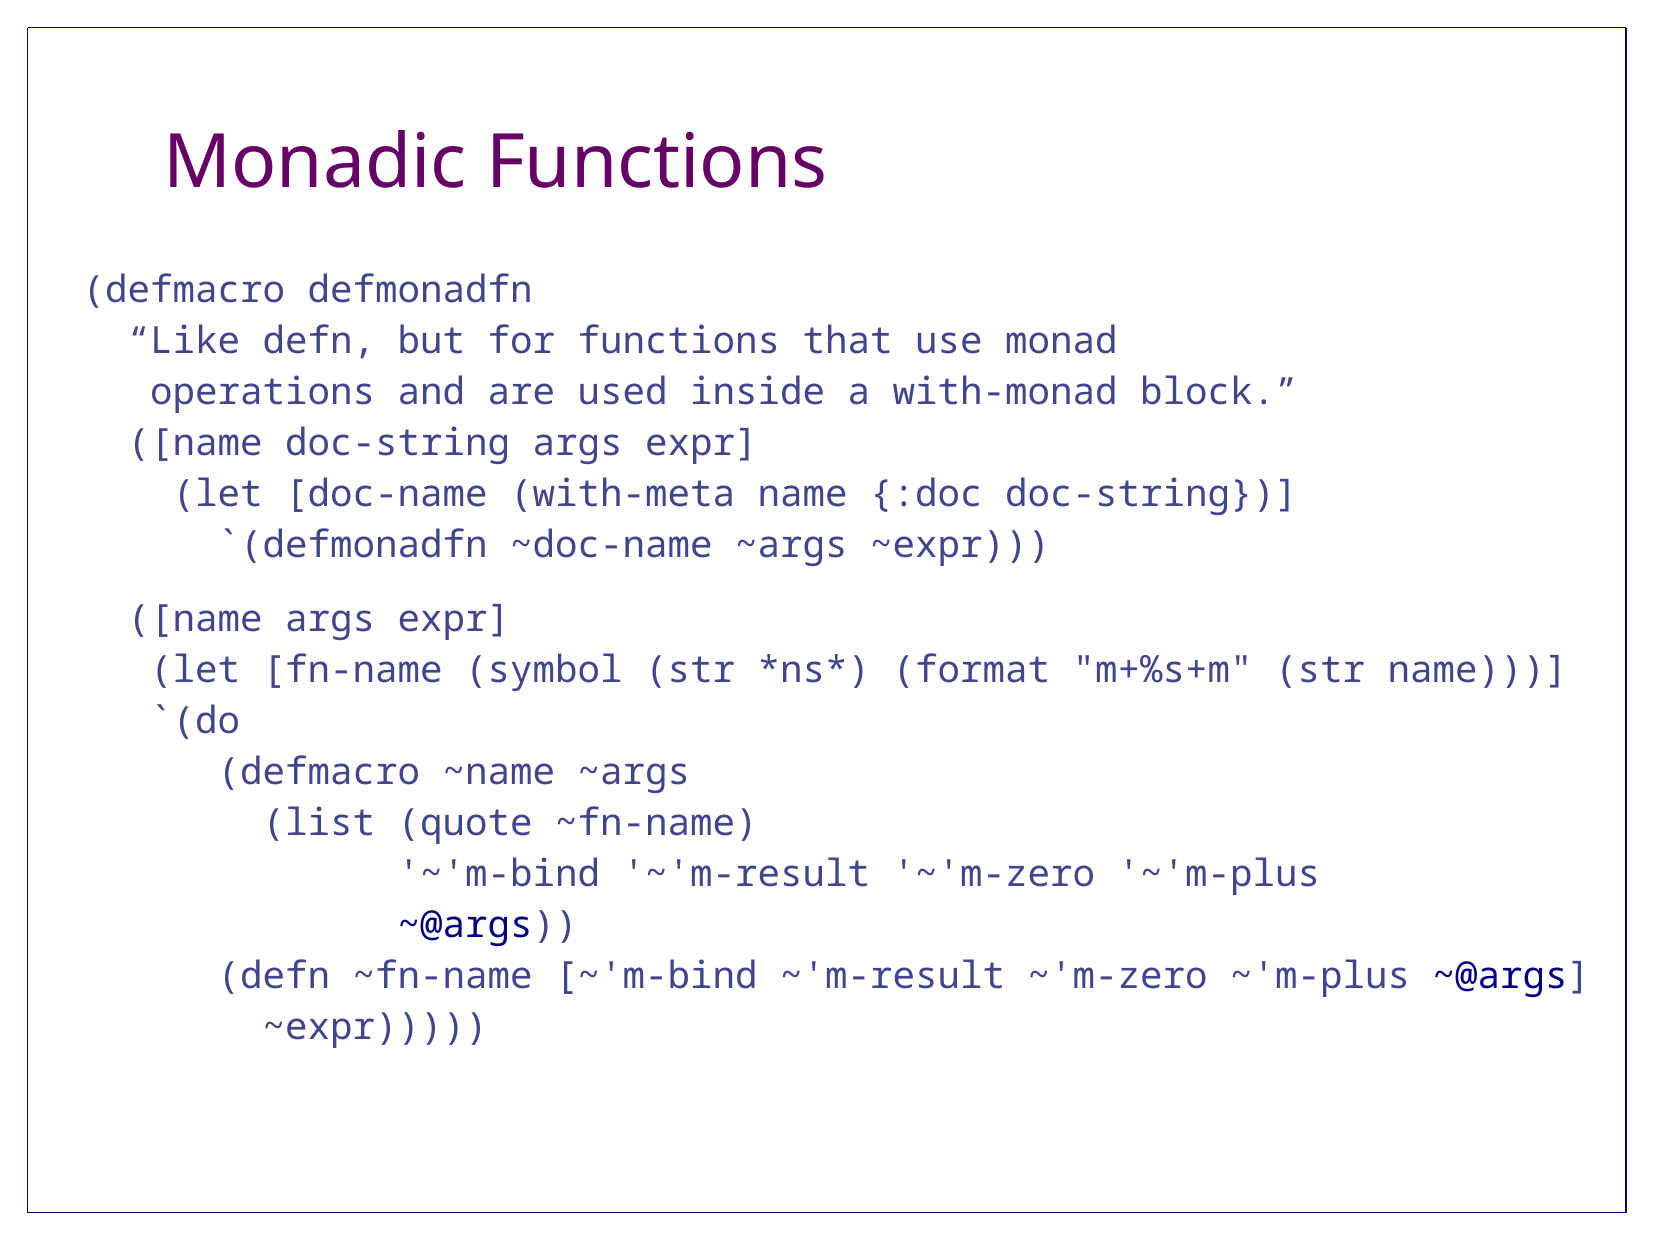

# Monadic Functions
(defmacro defmonadfn
 “Like defn, but for functions that use monad
 operations and are used inside a with-monad block.”
 ([name doc-string args expr]
 (let [doc-name (with-meta name {:doc doc-string})]
 `(defmonadfn ~doc-name ~args ~expr)))
 ([name args expr]
 (let [fn-name (symbol (str *ns*) (format "m+%s+m" (str name)))]
 `(do
 (defmacro ~name ~args
 (list (quote ~fn-name)
 '~'m-bind '~'m-result '~'m-zero '~'m-plus
 ~@args))
 (defn ~fn-name [~'m-bind ~'m-result ~'m-zero ~'m-plus ~@args]
 ~expr)))))